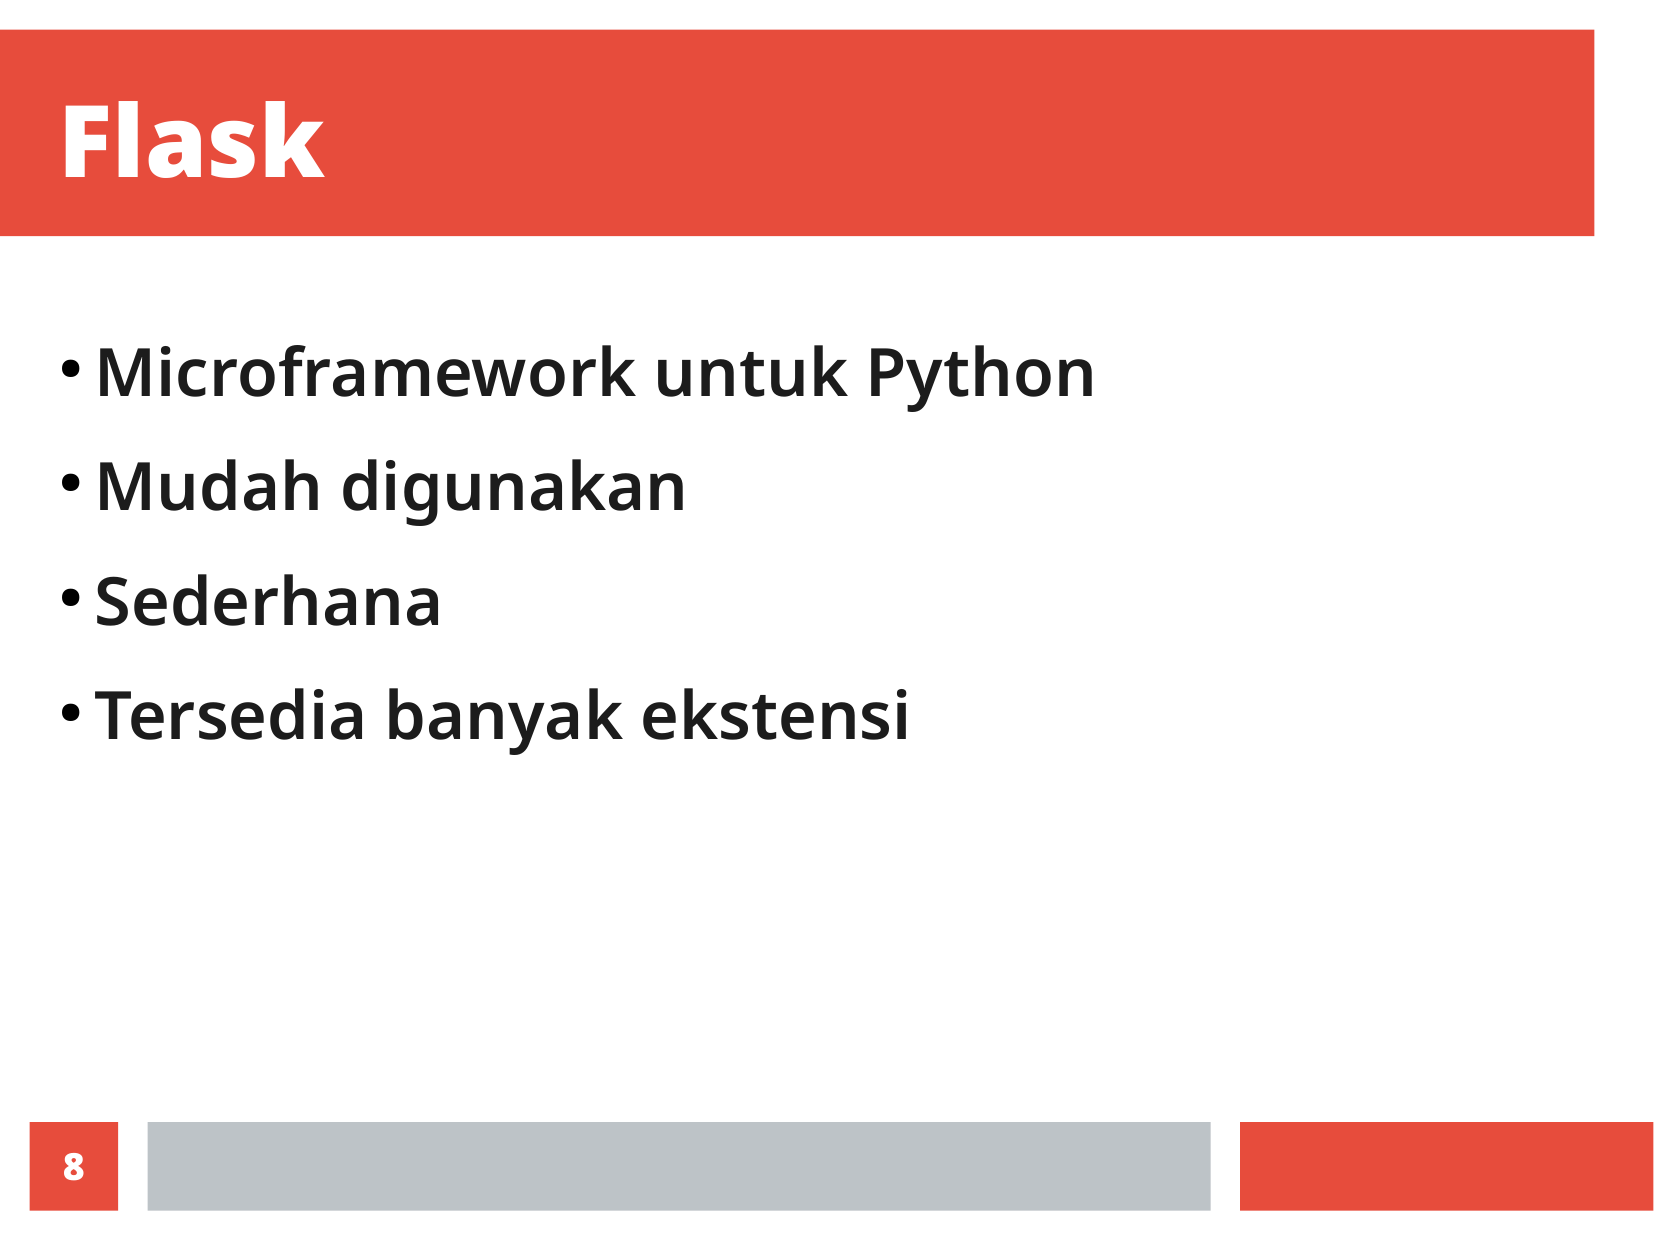

# Flask
Microframework untuk Python
Mudah digunakan
Sederhana
Tersedia banyak ekstensi
8